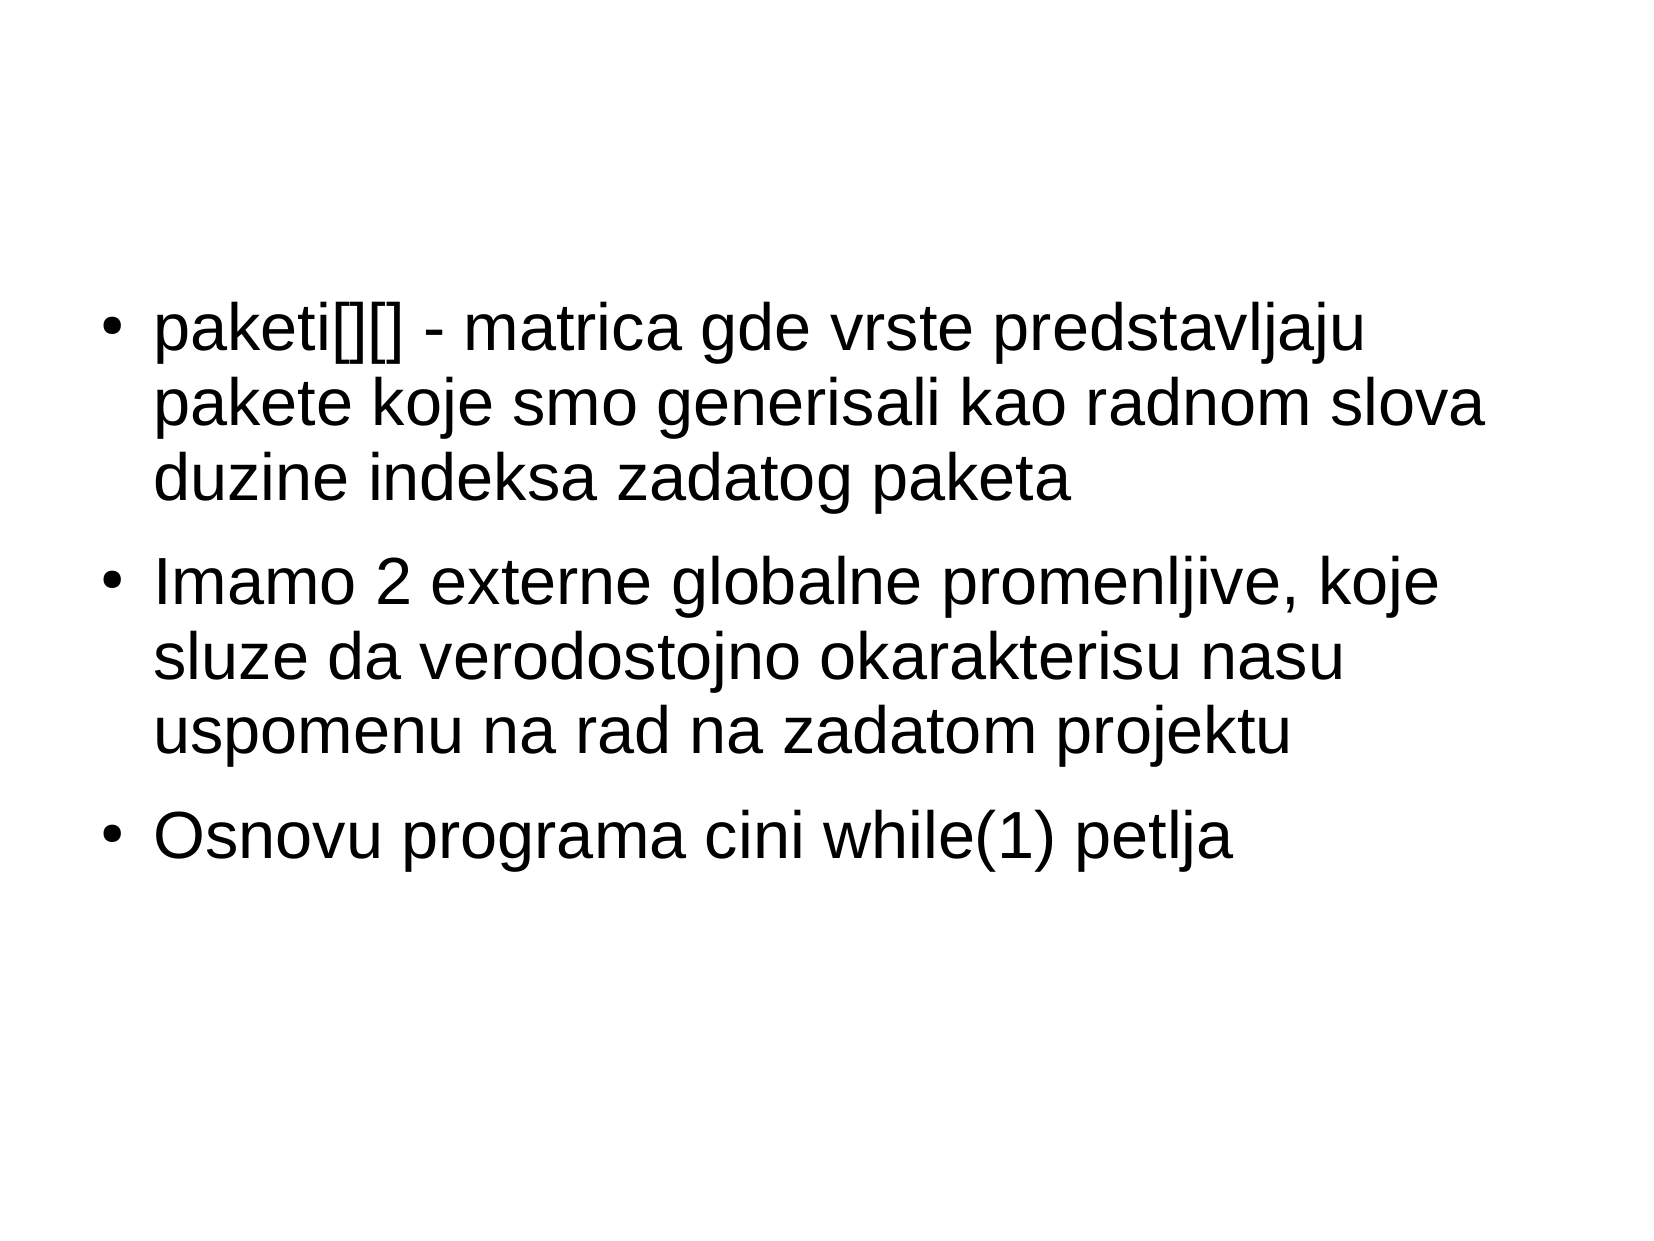

#
paketi[][] - matrica gde vrste predstavljaju pakete koje smo generisali kao radnom slova duzine indeksa zadatog paketa
Imamo 2 externe globalne promenljive, koje sluze da verodostojno okarakterisu nasu uspomenu na rad na zadatom projektu
Osnovu programa cini while(1) petlja